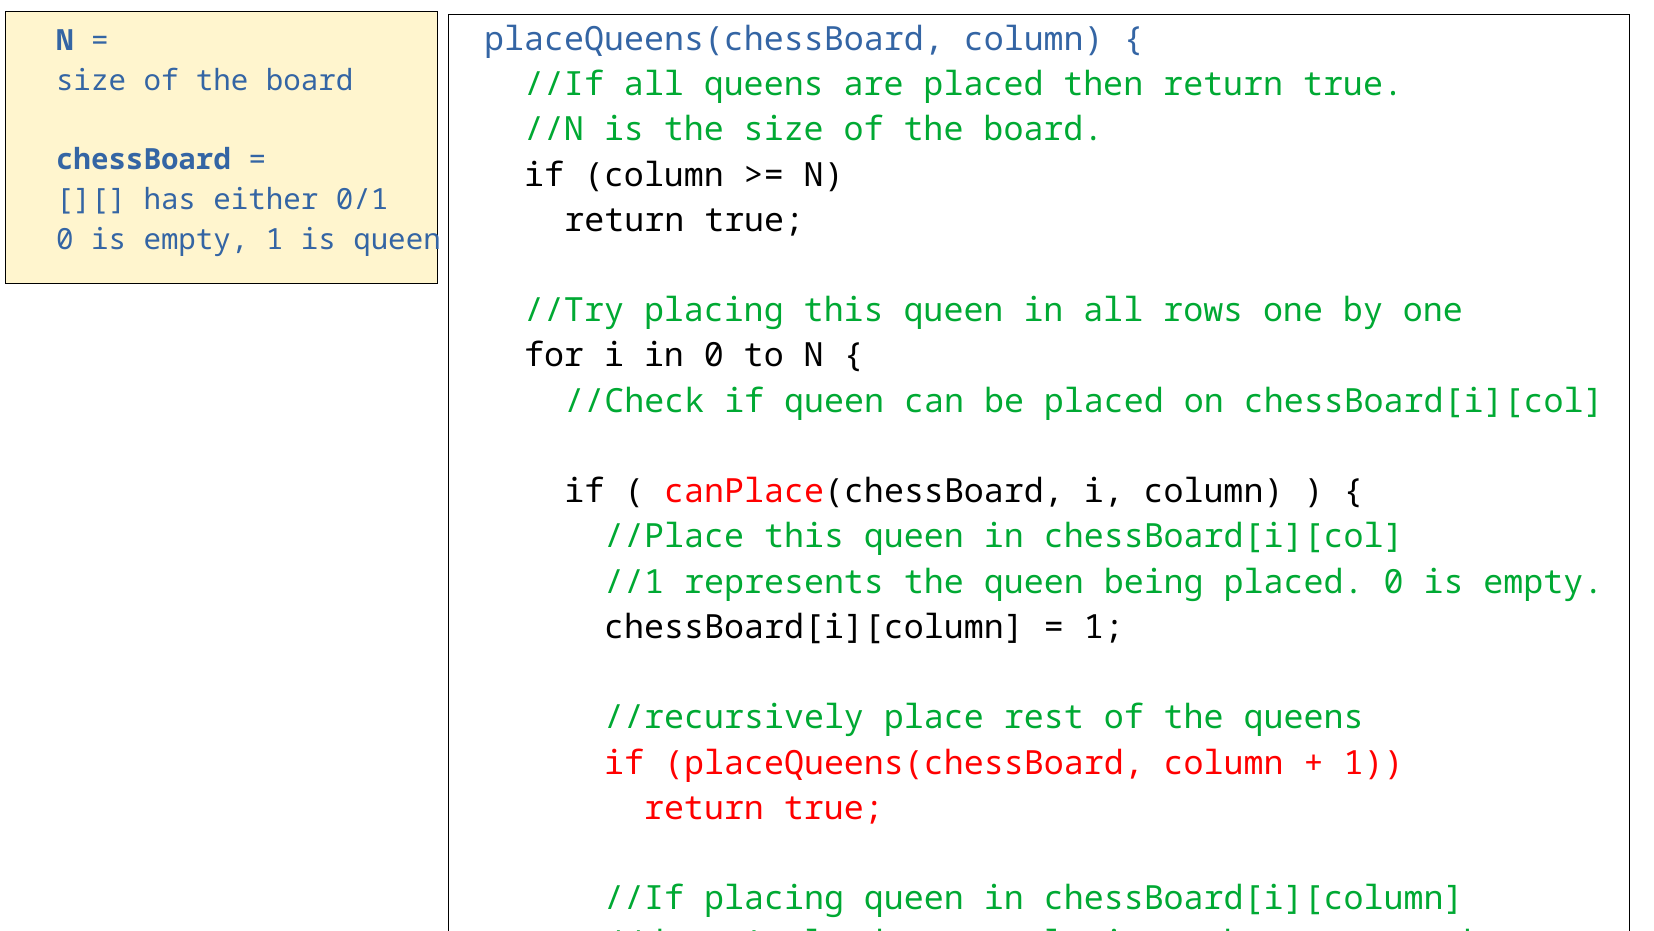

N =
size of the board
chessBoard =
[][] has either 0/1
0 is empty, 1 is queen
placeQueens(chessBoard, column) {
 //If all queens are placed then return true.
 //N is the size of the board.
 if (column >= N)
 return true;
 //Try placing this queen in all rows one by one
 for i in 0 to N {
 //Check if queen can be placed on chessBoard[i][col]
 if ( canPlace(chessBoard, i, column) ) {
 //Place this queen in chessBoard[i][col]
 //1 represents the queen being placed. 0 is empty.
 chessBoard[i][column] = 1;
 //recursively place rest of the queens
 if (placeQueens(chessBoard, column + 1))
 return true;
 //If placing queen in chessBoard[i][column]
 //doesn't lead to a solution, then remove that queen
 chessBoard[i][column] = 0; //BACKTRACK
 }
 }
 //If queen cannot be place in any row in this column
 //then return false
 return false;
}